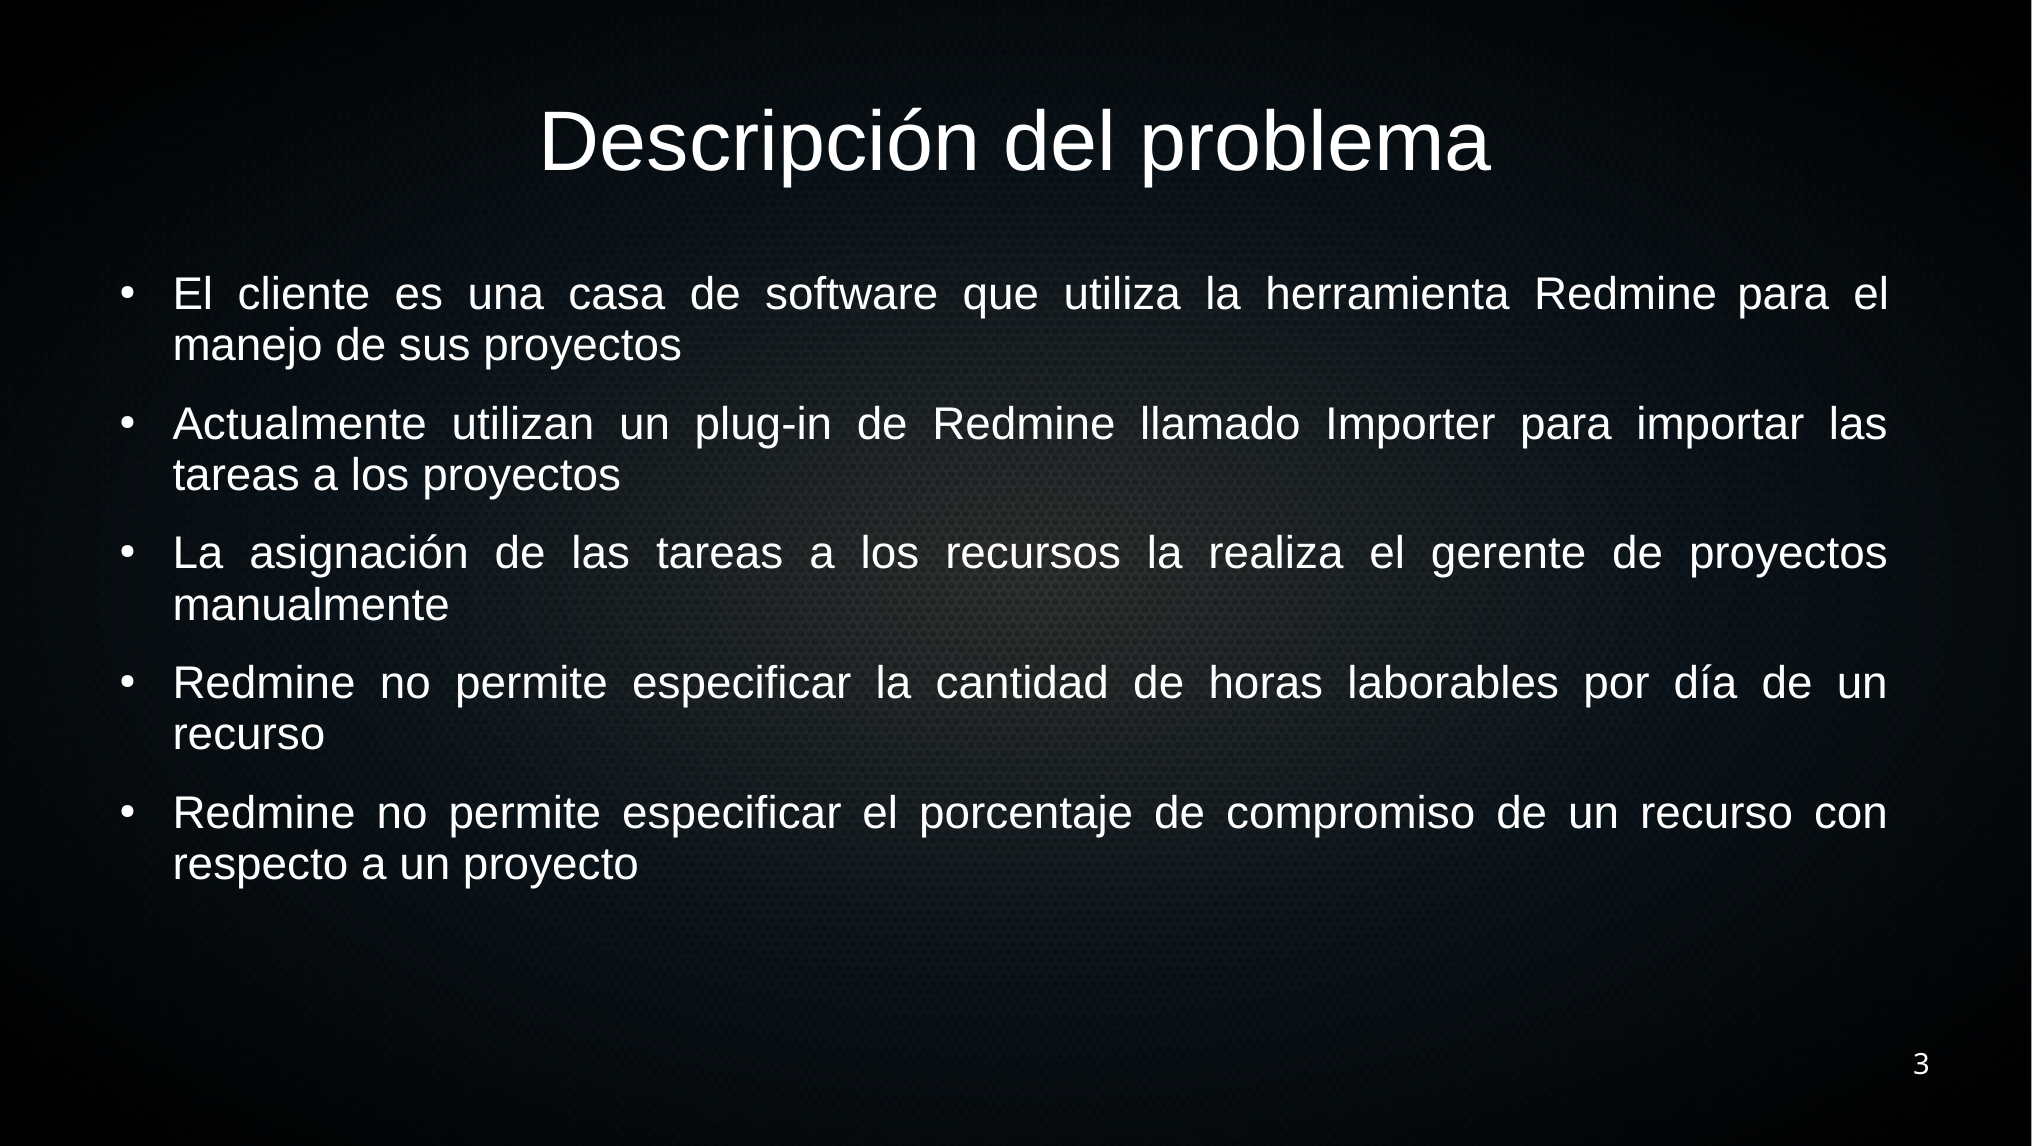

# Descripción del problema
El cliente es una casa de software que utiliza la herramienta Redmine para el manejo de sus proyectos
Actualmente utilizan un plug-in de Redmine llamado Importer para importar las tareas a los proyectos
La asignación de las tareas a los recursos la realiza el gerente de proyectos manualmente
Redmine no permite especificar la cantidad de horas laborables por día de un recurso
Redmine no permite especificar el porcentaje de compromiso de un recurso con respecto a un proyecto
3